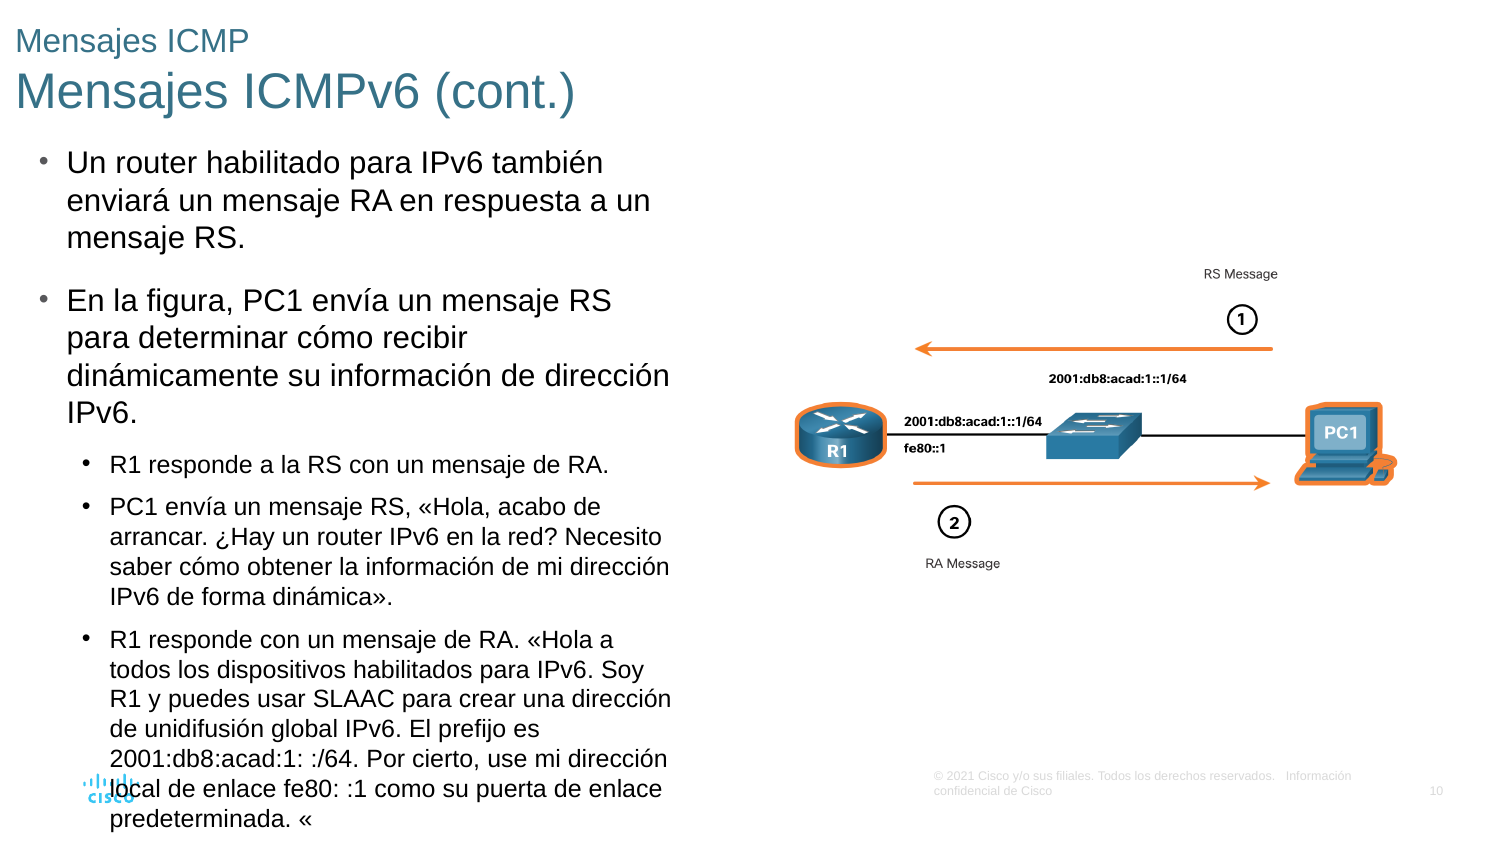

# Mensajes ICMP Mensajes ICMPv6 (cont.)
Un router habilitado para IPv6 también enviará un mensaje RA en respuesta a un mensaje RS.
En la figura, PC1 envía un mensaje RS para determinar cómo recibir dinámicamente su información de dirección IPv6.
R1 responde a la RS con un mensaje de RA.
PC1 envía un mensaje RS, «Hola, acabo de arrancar. ¿Hay un router IPv6 en la red? Necesito saber cómo obtener la información de mi dirección IPv6 de forma dinámica».
R1 responde con un mensaje de RA. «Hola a todos los dispositivos habilitados para IPv6. Soy R1 y puedes usar SLAAC para crear una dirección de unidifusión global IPv6. El prefijo es 2001:db8:acad:1: :/64. Por cierto, use mi dirección local de enlace fe80: :1 como su puerta de enlace predeterminada. «